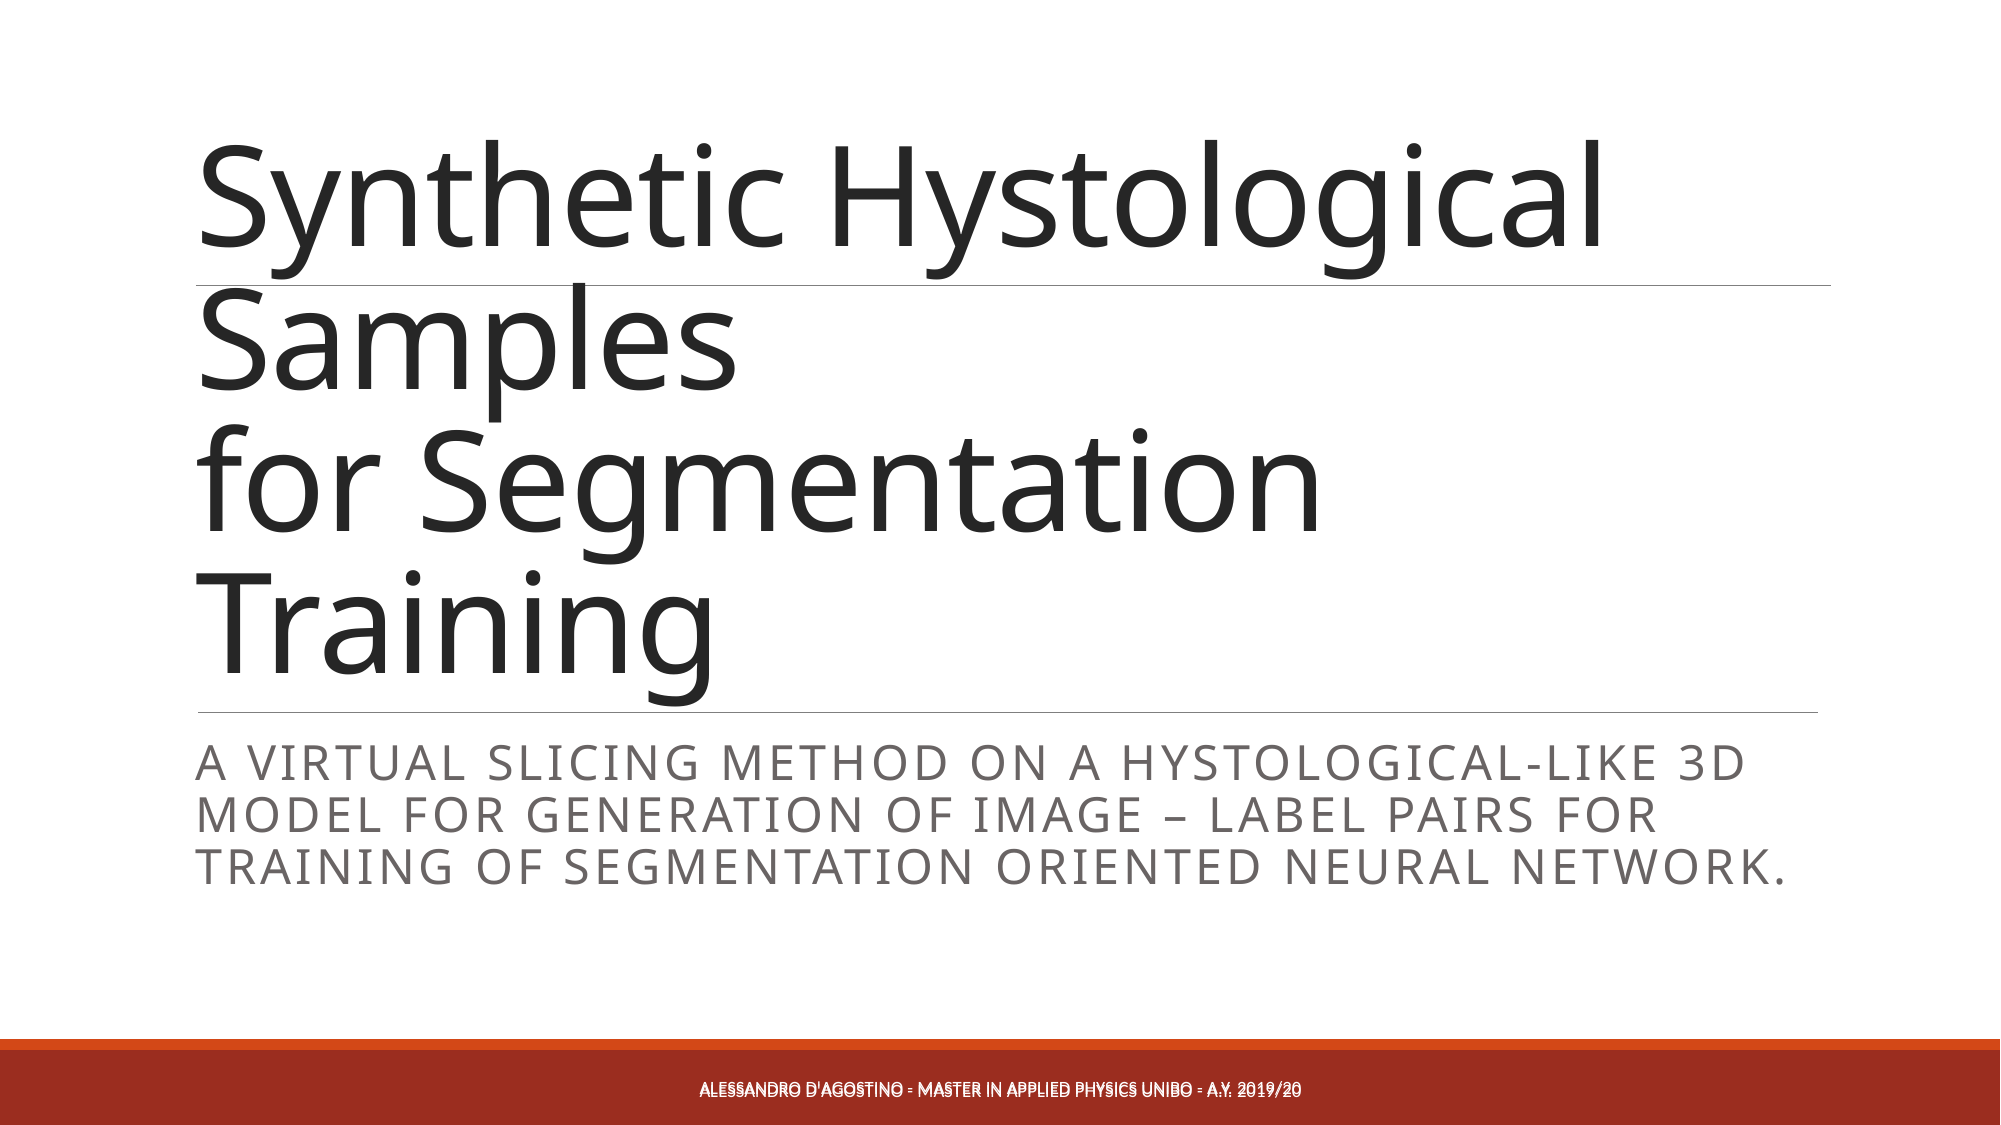

# Synthetic Hystological Samples for Segmentation Training
A virtual slicing method on a hystological-like 3D model for generation of image – label pairs for training of segmentation oriented Neural Network.
Alessandro d'Agostino - Master in Applied Physics UniBo - a.y. 2019/20
Alessandro d'Agostino - Master in Applied Physics UniBo - a.y. 2019/20